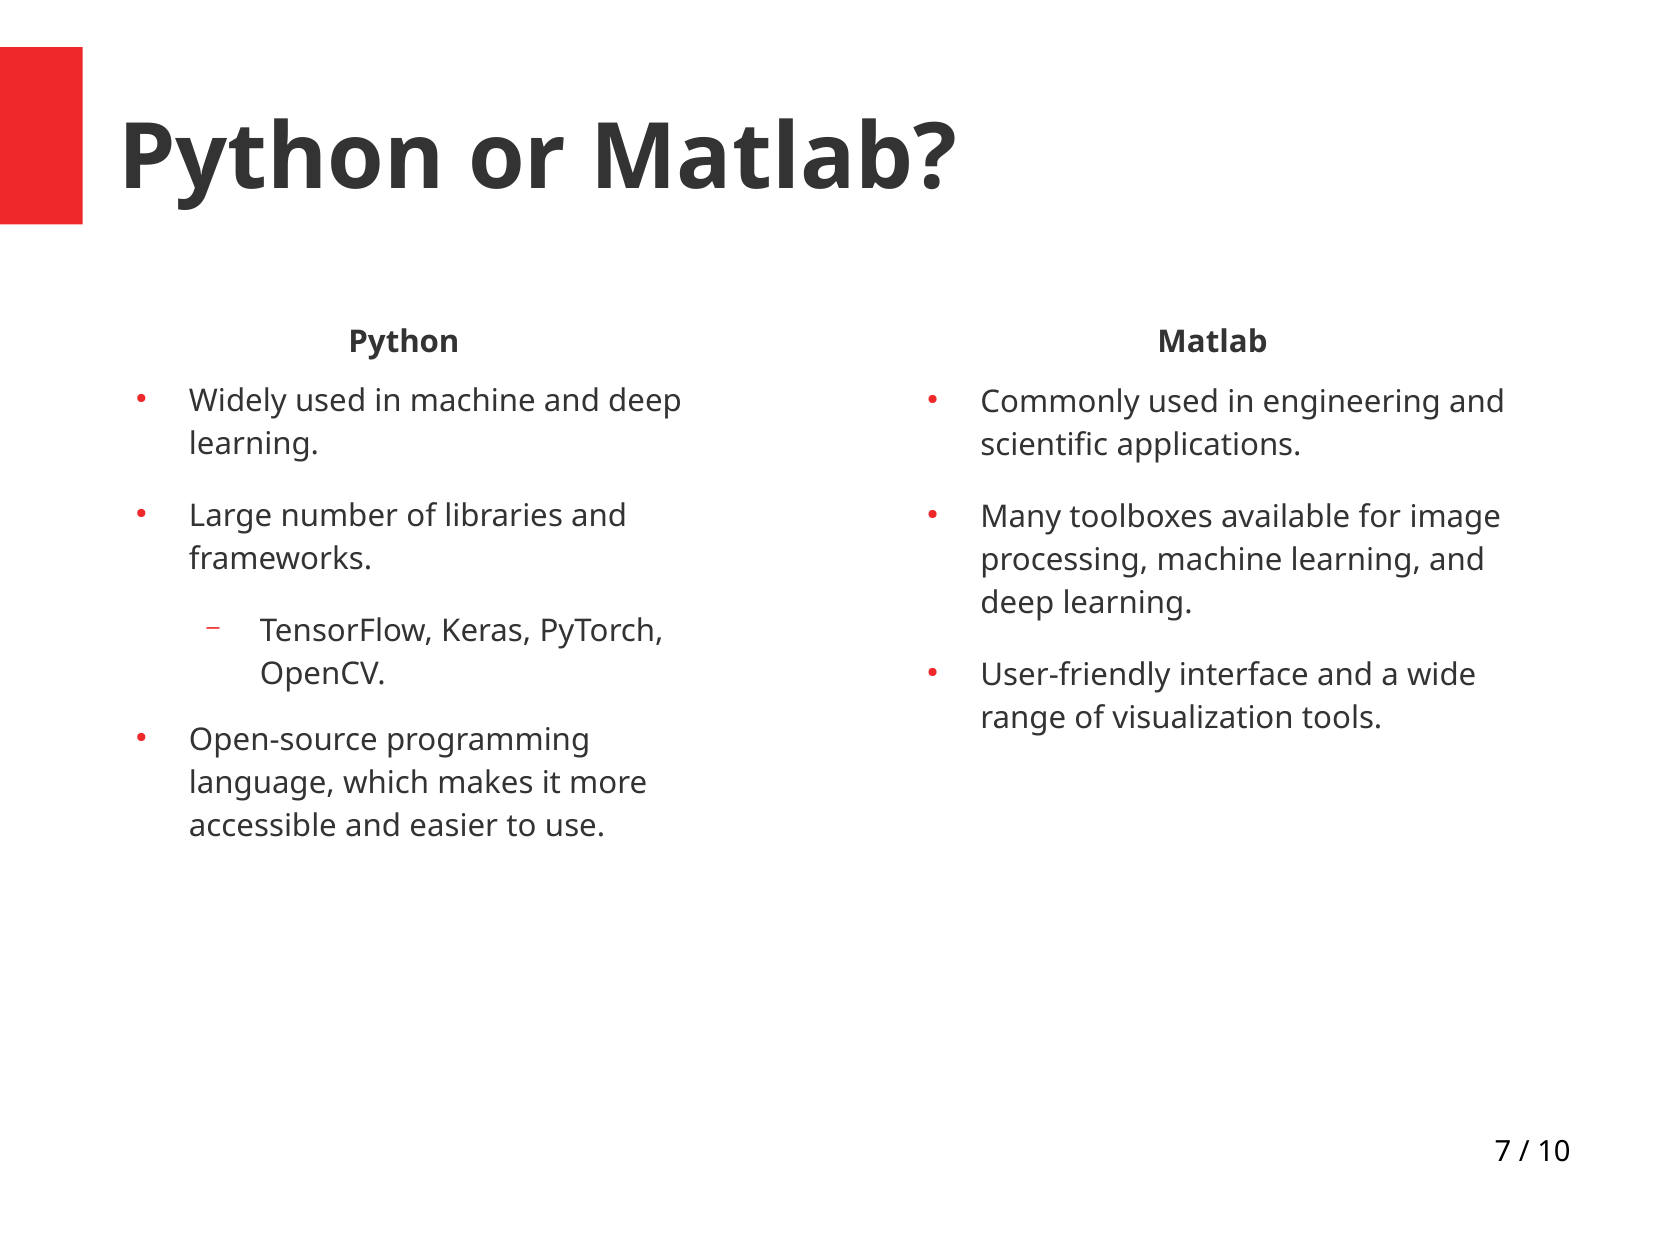

# Python or Matlab?
Python
Matlab
Widely used in machine and deep learning.
Large number of libraries and frameworks.
TensorFlow, Keras, PyTorch, OpenCV.
Open-source programming language, which makes it more accessible and easier to use.
Commonly used in engineering and scientific applications.
Many toolboxes available for image processing, machine learning, and deep learning.
User-friendly interface and a wide range of visualization tools.
7